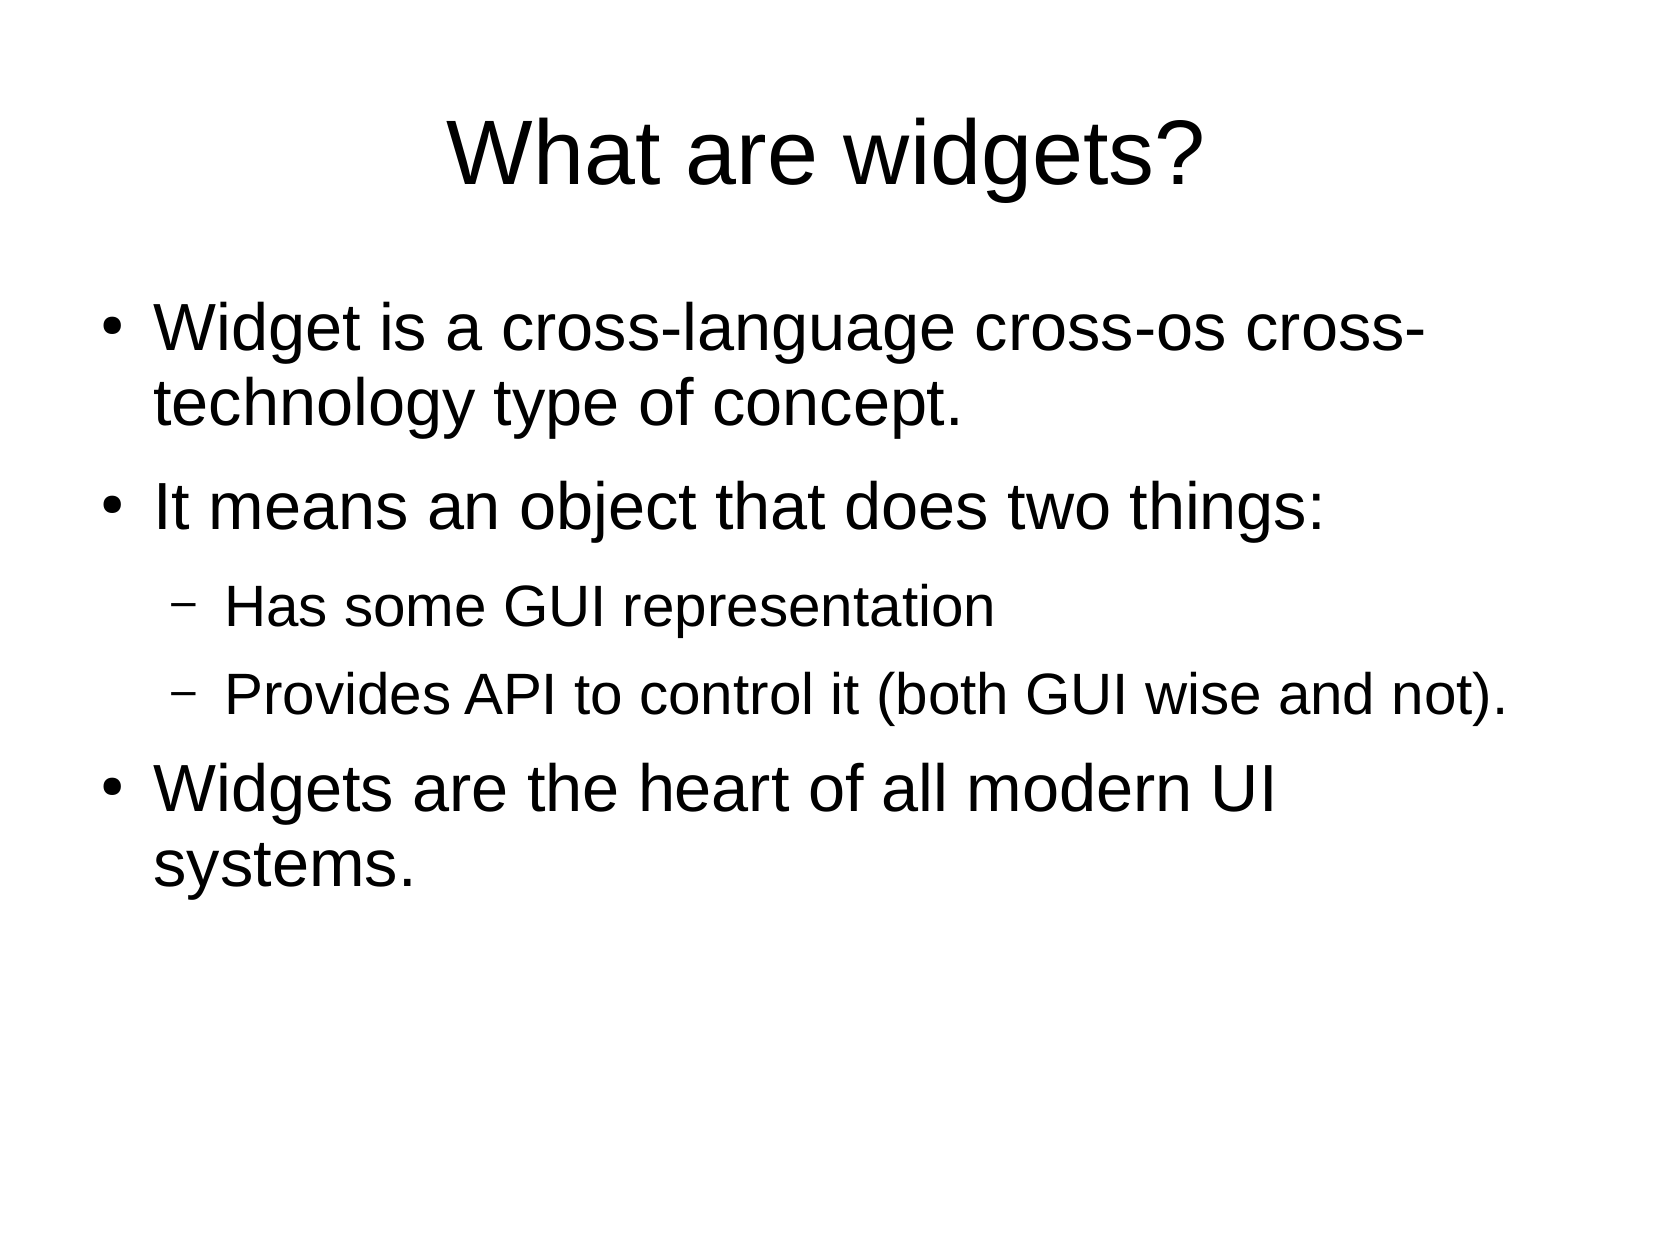

# What are widgets?
Widget is a cross-language cross-os cross-technology type of concept.
It means an object that does two things:
Has some GUI representation
Provides API to control it (both GUI wise and not).
Widgets are the heart of all modern UI systems.